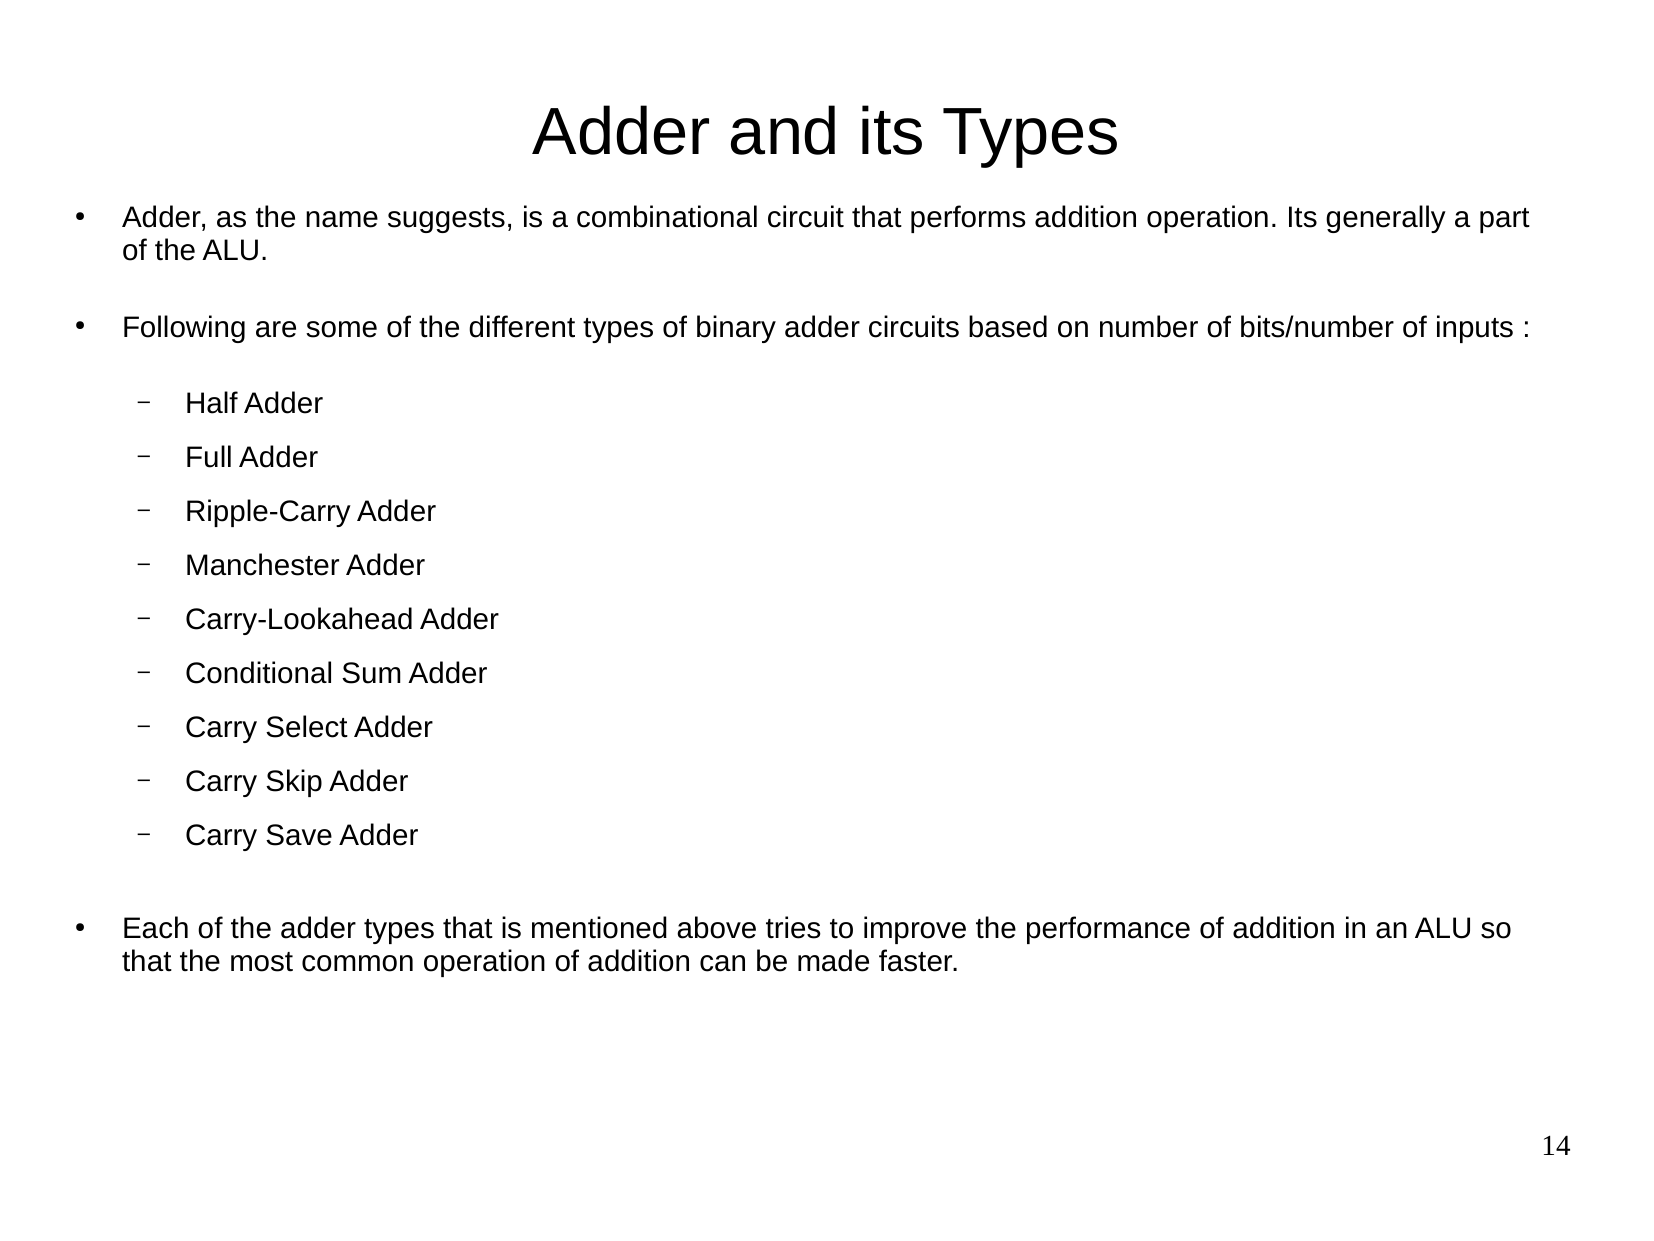

# Adder and its Types
Adder, as the name suggests, is a combinational circuit that performs addition operation. Its generally a part of the ALU.
Following are some of the different types of binary adder circuits based on number of bits/number of inputs :
Half Adder
Full Adder
Ripple-Carry Adder
Manchester Adder
Carry-Lookahead Adder
Conditional Sum Adder
Carry Select Adder
Carry Skip Adder
Carry Save Adder
Each of the adder types that is mentioned above tries to improve the performance of addition in an ALU so that the most common operation of addition can be made faster.
14